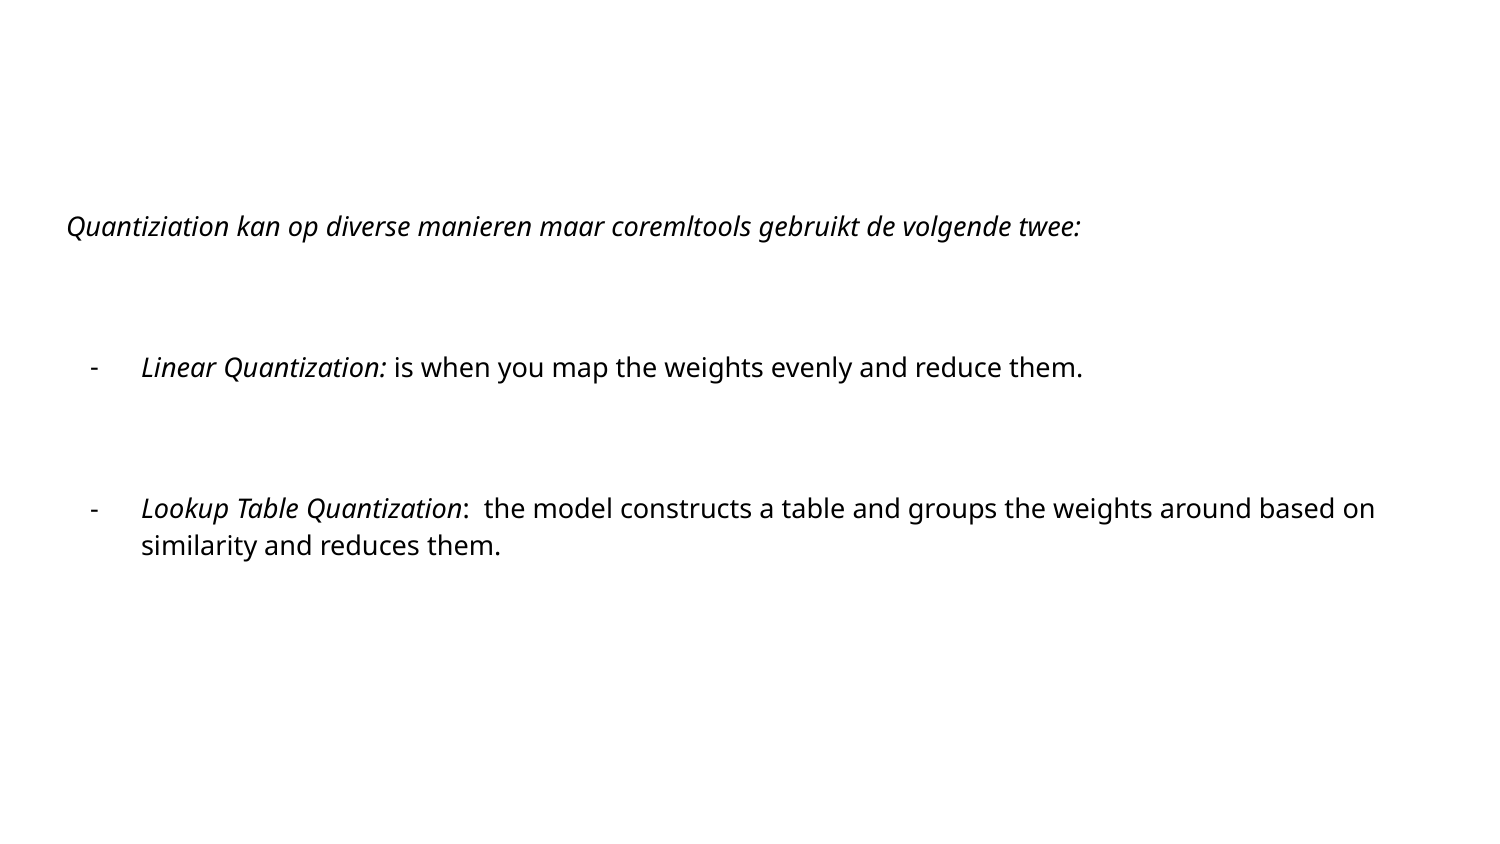

#
Quantiziation kan op diverse manieren maar coremltools gebruikt de volgende twee:
Linear Quantization: is when you map the weights evenly and reduce them.
Lookup Table Quantization: the model constructs a table and groups the weights around based on similarity and reduces them.